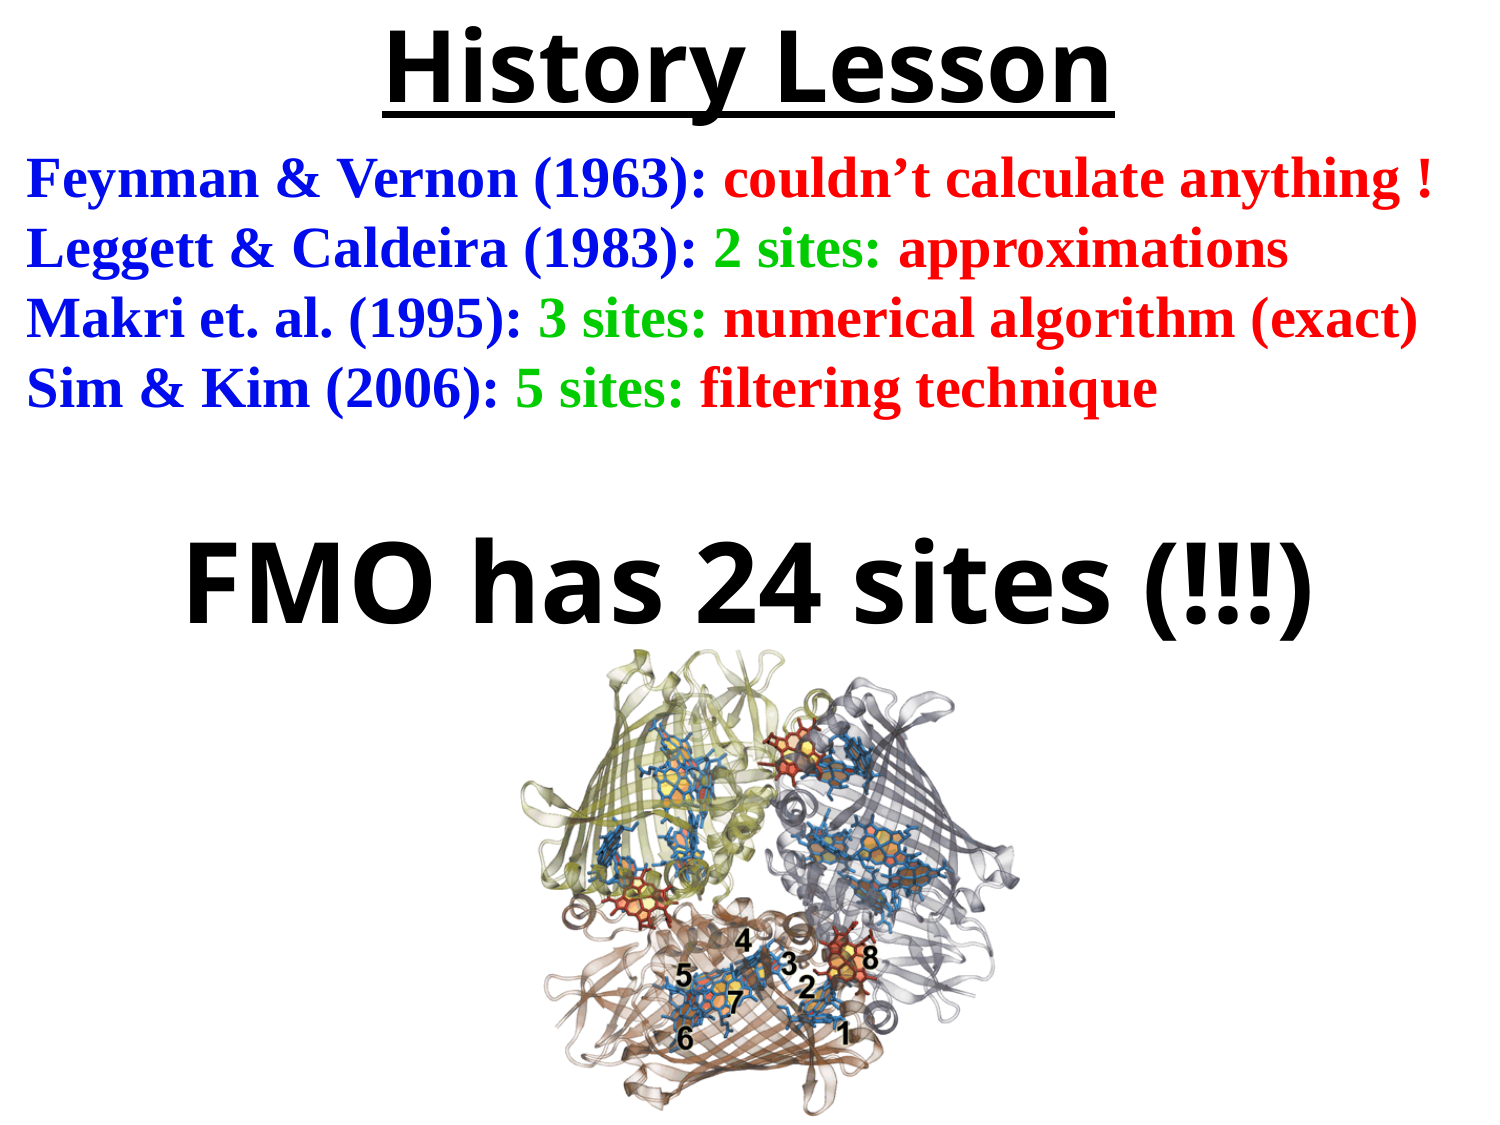

History Lesson
Feynman & Vernon (1963): couldn’t calculate anything !
Leggett & Caldeira (1983): 2 sites: approximations
Makri et. al. (1995): 3 sites: numerical algorithm (exact)
Sim & Kim (2006): 5 sites: filtering technique
FMO has 24 sites (!!!)